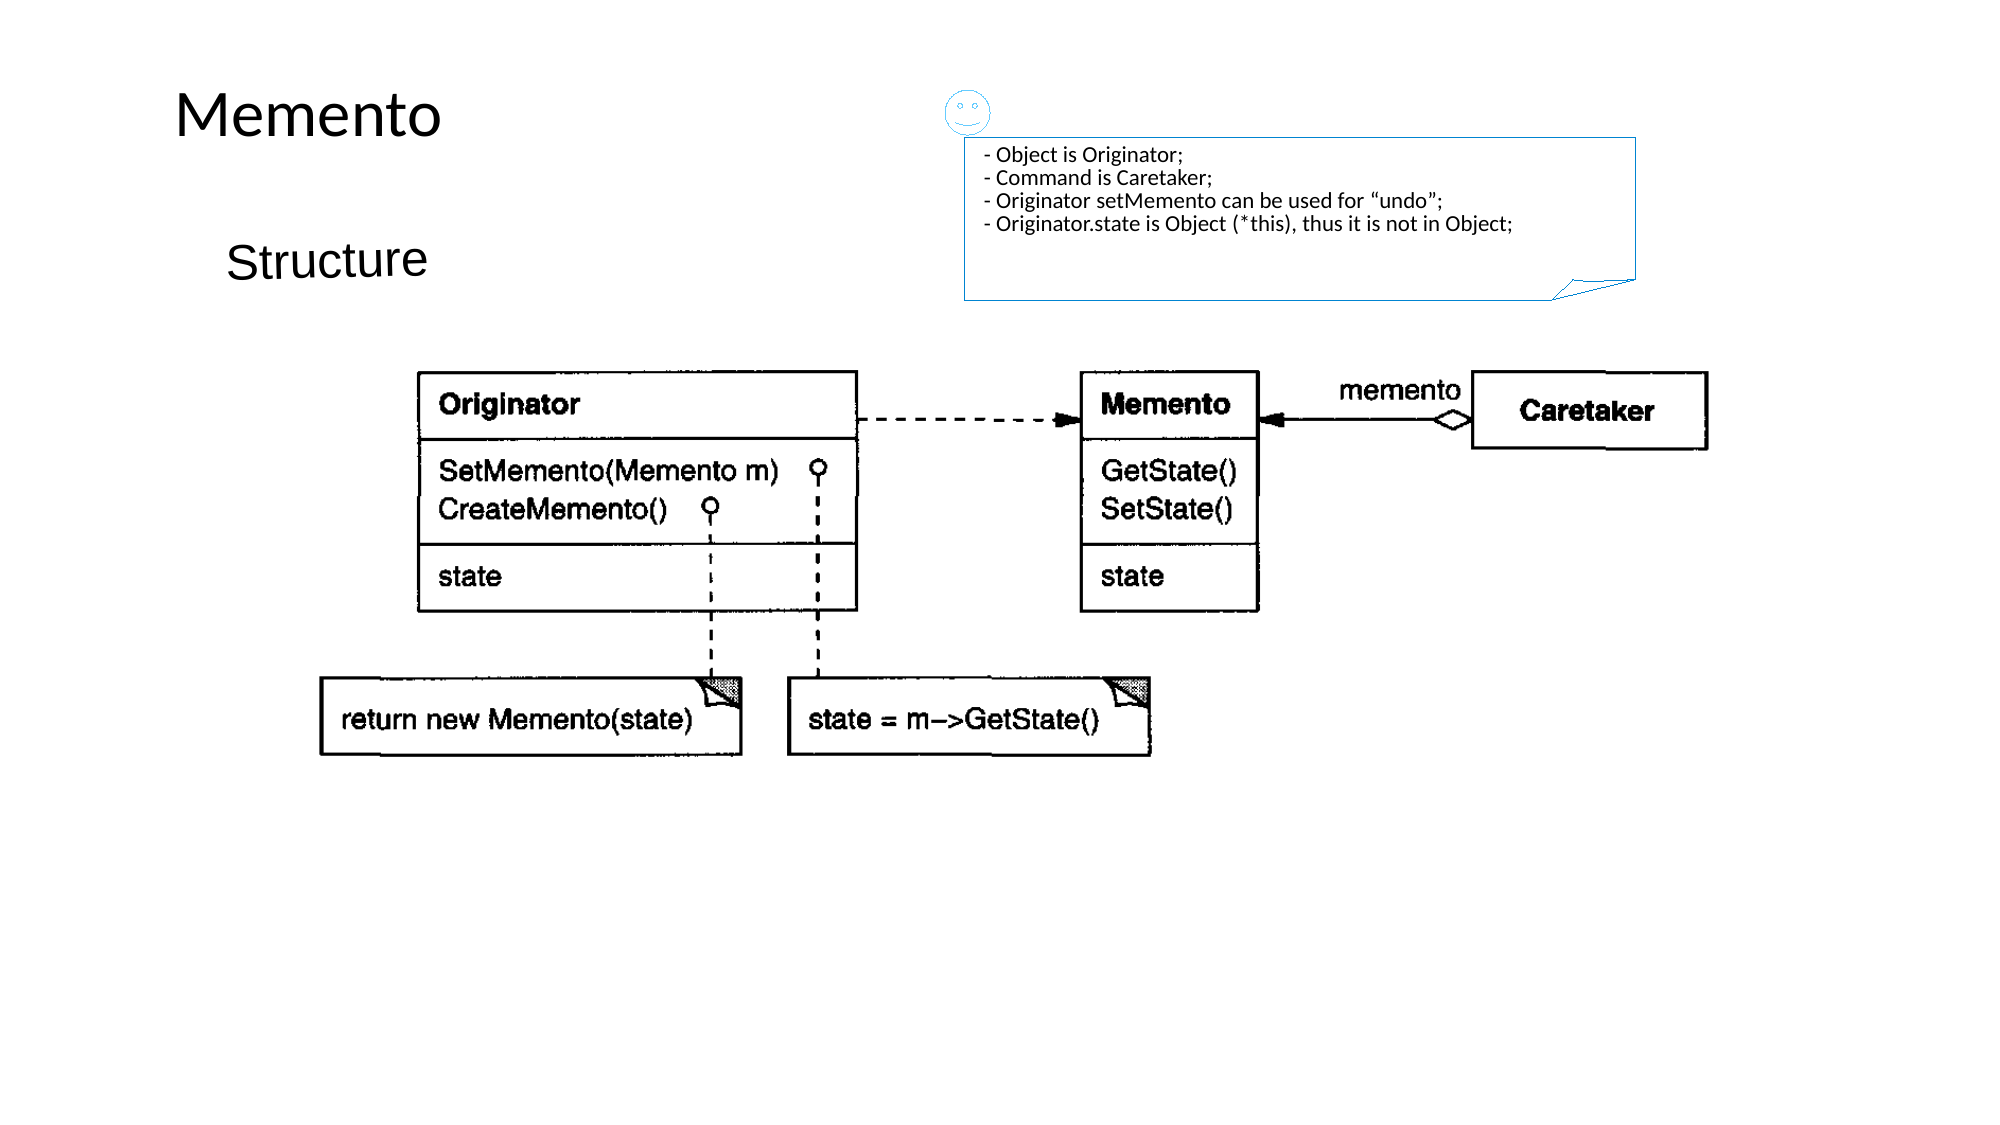

# Memento
- Object is Originator;
- Command is Caretaker;
- Originator setMemento can be used for “undo”;
- Originator.state is Object (*this), thus it is not in Object;
Structure